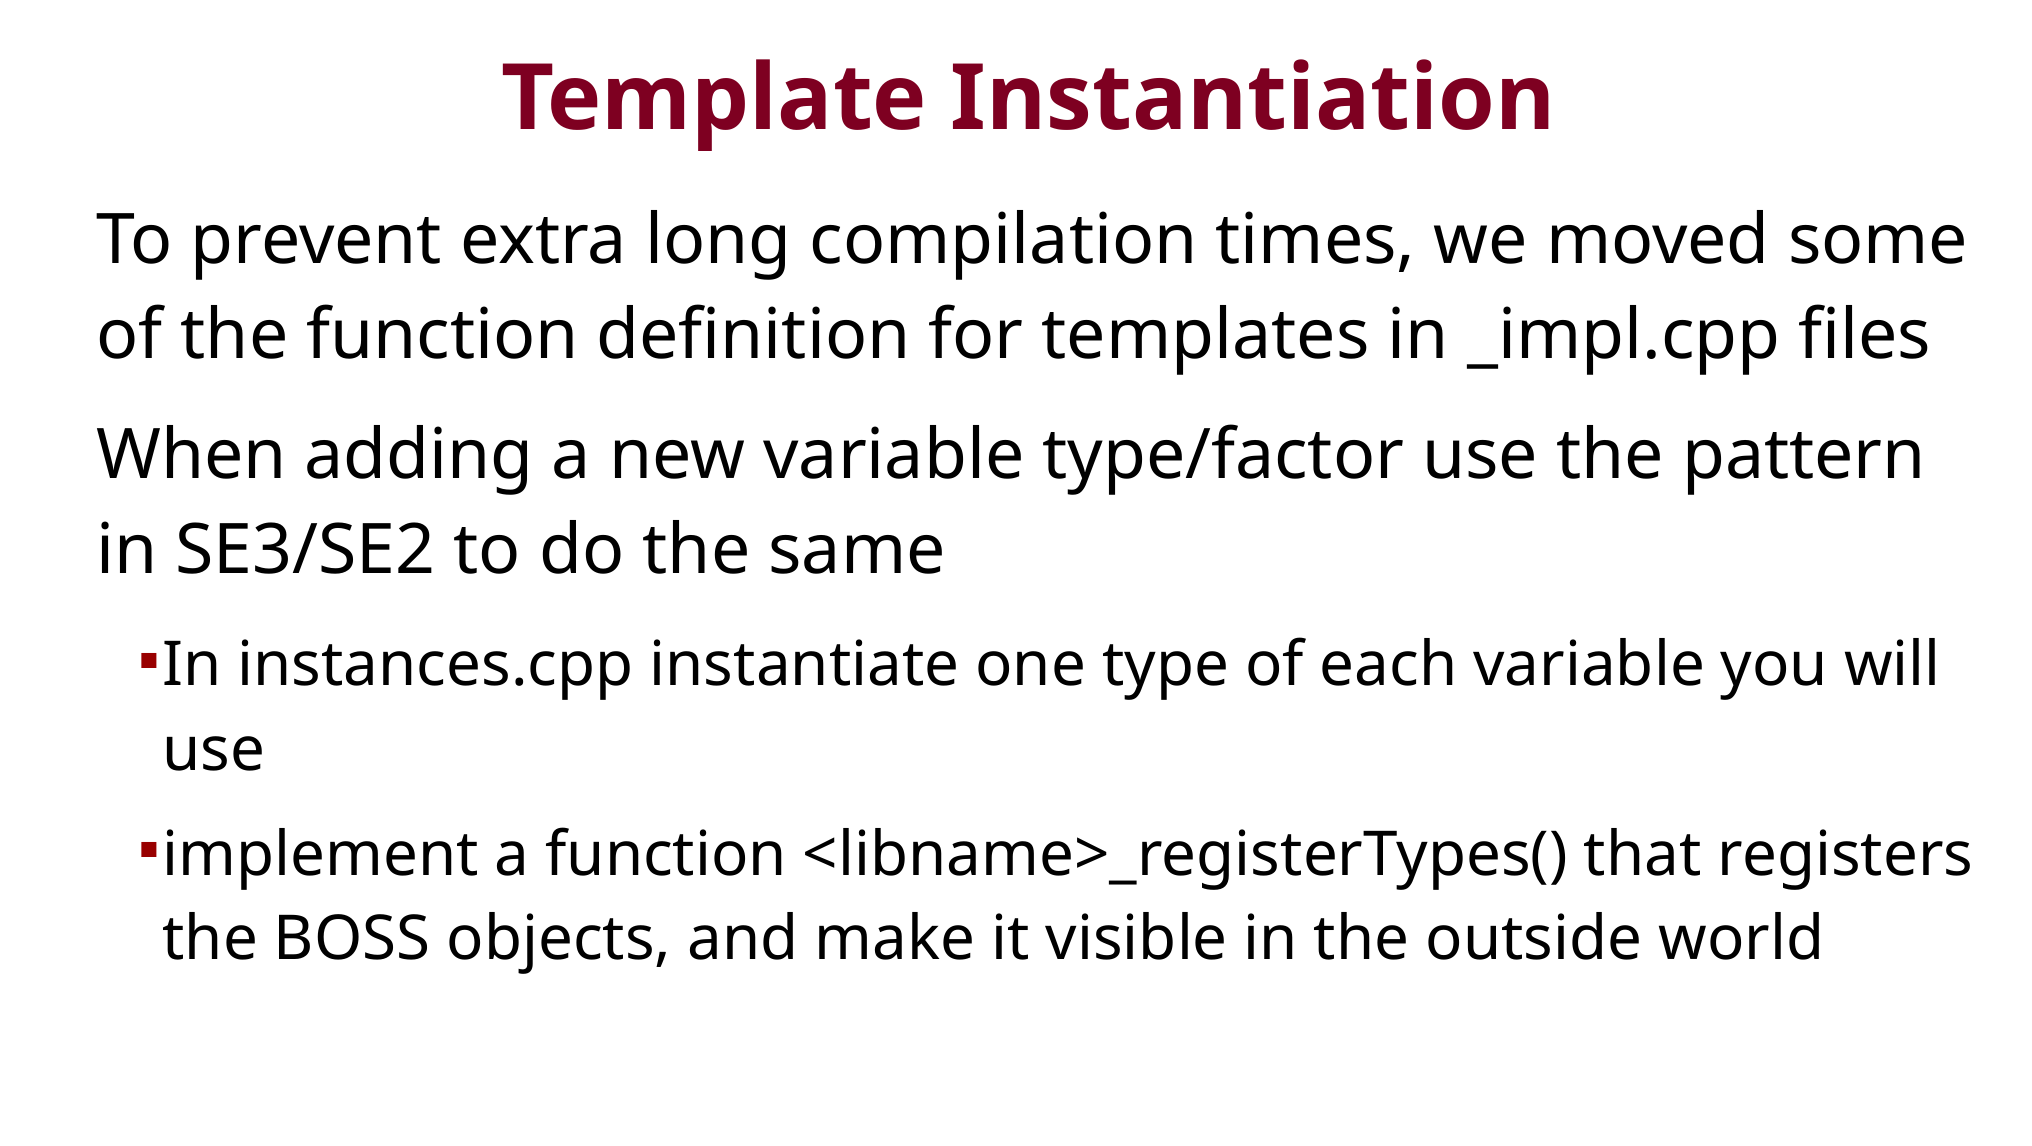

# Template Instantiation
To prevent extra long compilation times, we moved some of the function definition for templates in _impl.cpp files
When adding a new variable type/factor use the pattern in SE3/SE2 to do the same
In instances.cpp instantiate one type of each variable you will use
implement a function <libname>_registerTypes() that registers the BOSS objects, and make it visible in the outside world